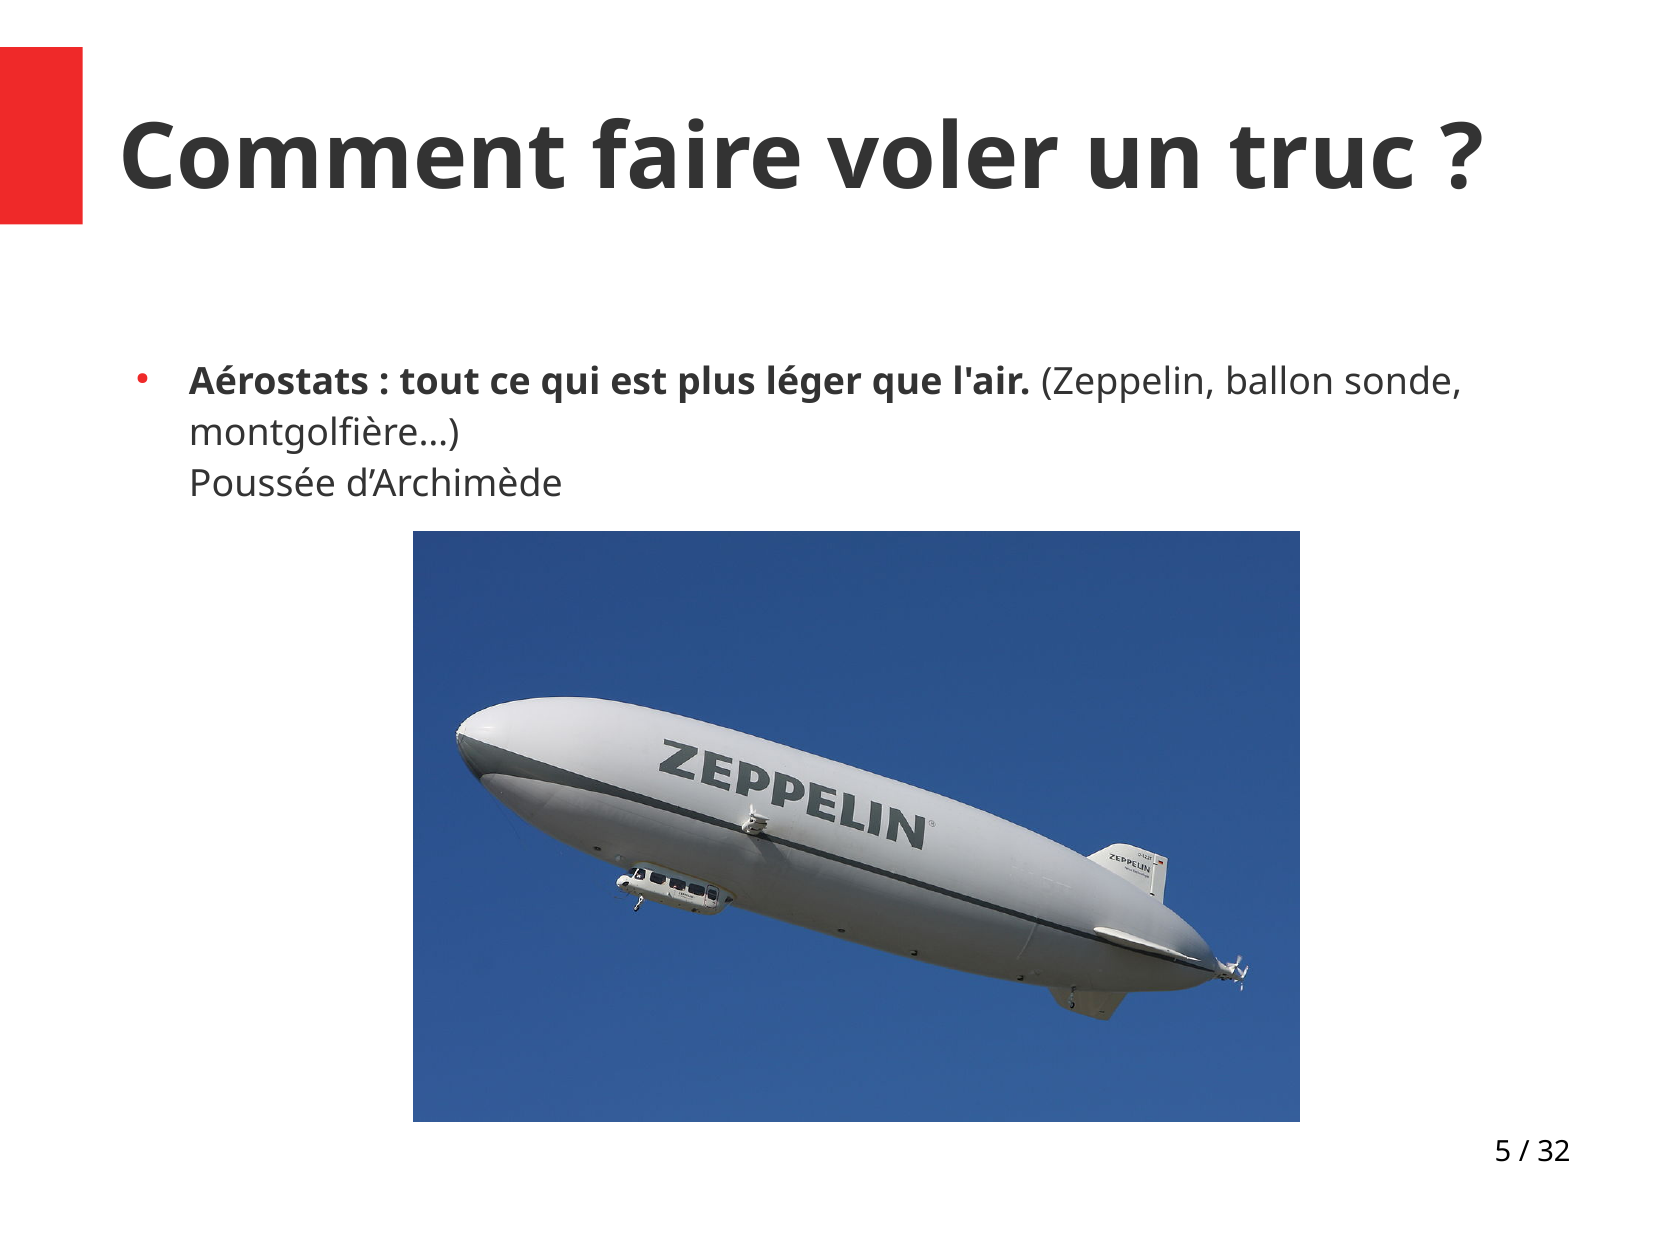

# Comment faire voler un truc ?
Aérostats : tout ce qui est plus léger que l'air. (Zeppelin, ballon sonde, montgolfière…)
Poussée d’Archimède
5